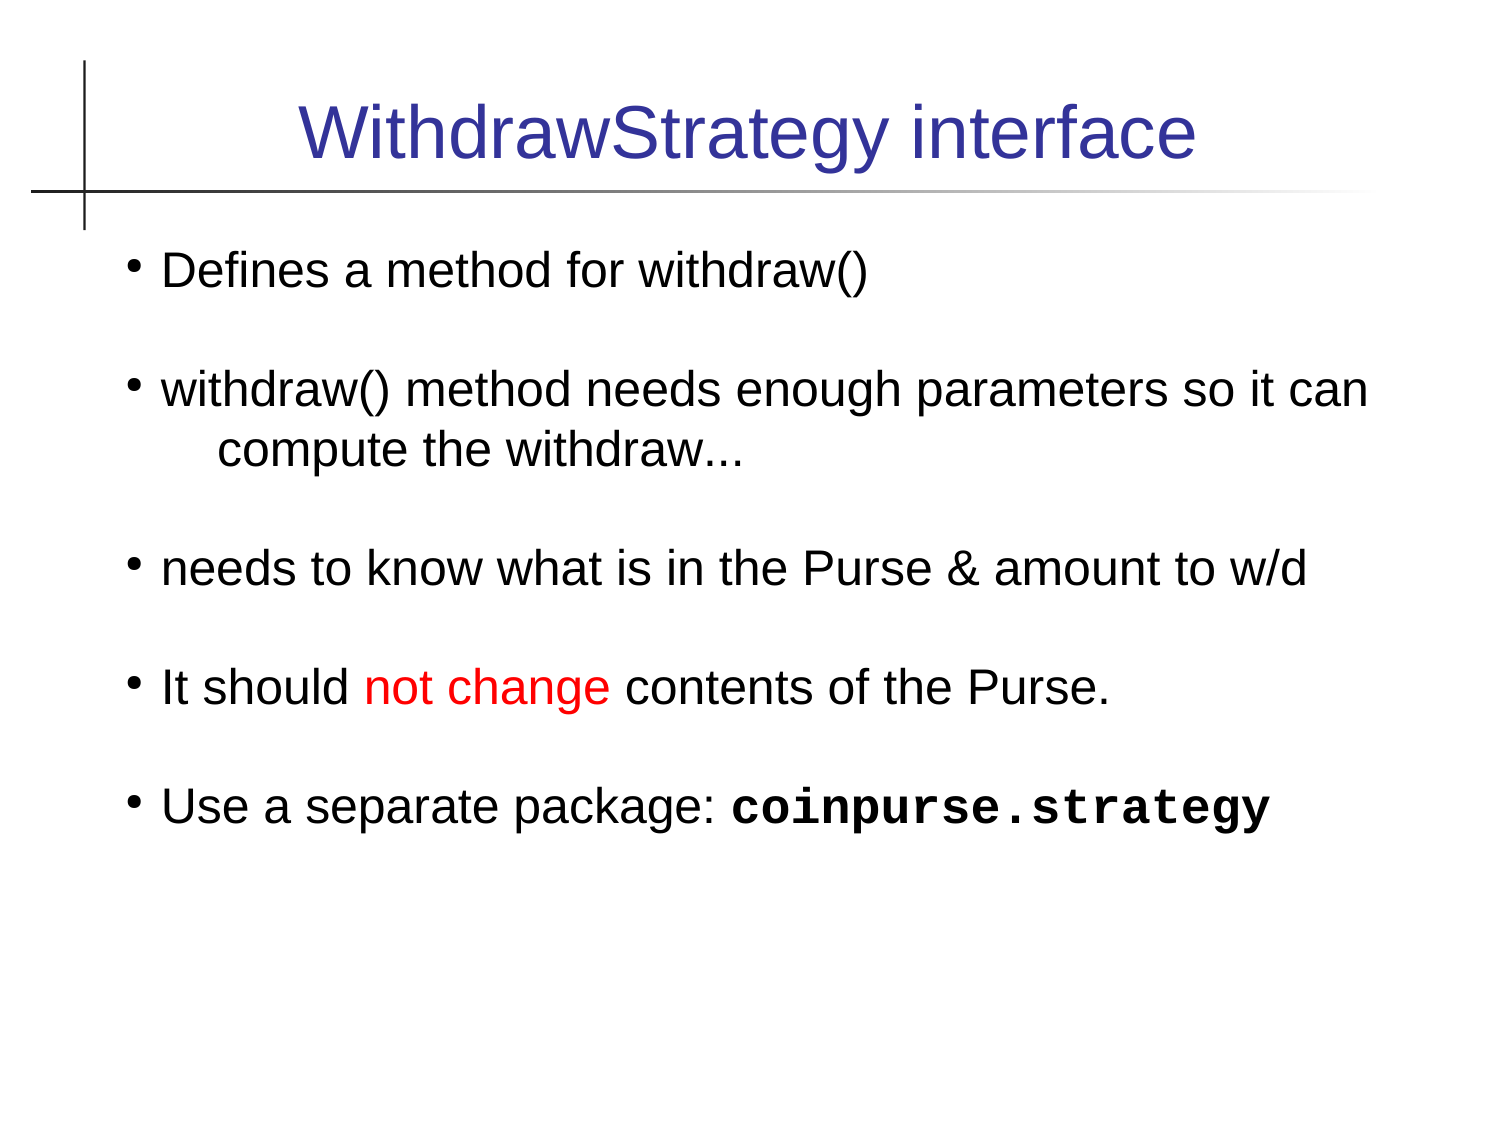

# WithdrawStrategy interface
Defines a method for withdraw()
withdraw() method needs enough parameters so it can compute the withdraw...
needs to know what is in the Purse & amount to w/d
It should not change contents of the Purse.
Use a separate package: coinpurse.strategy